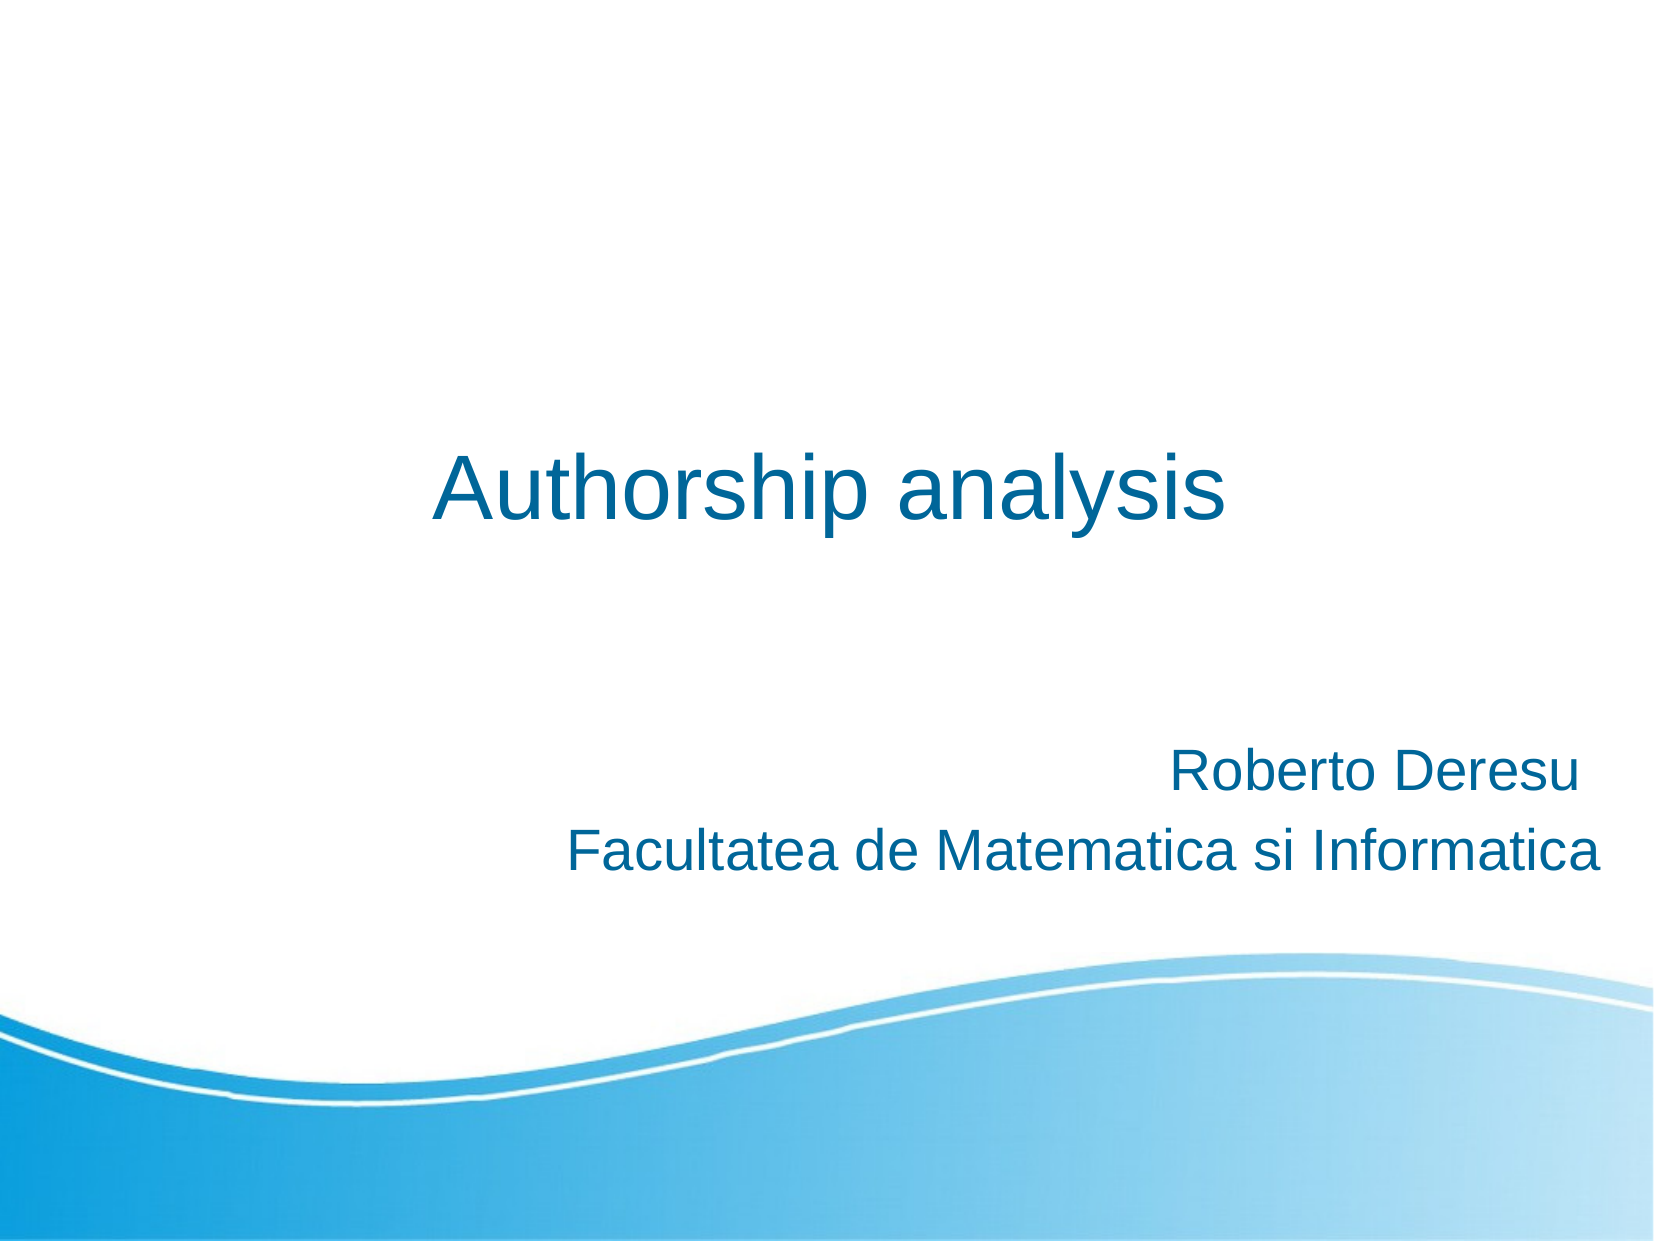

# Authorship analysis
Roberto Deresu
Facultatea de Matematica si Informatica